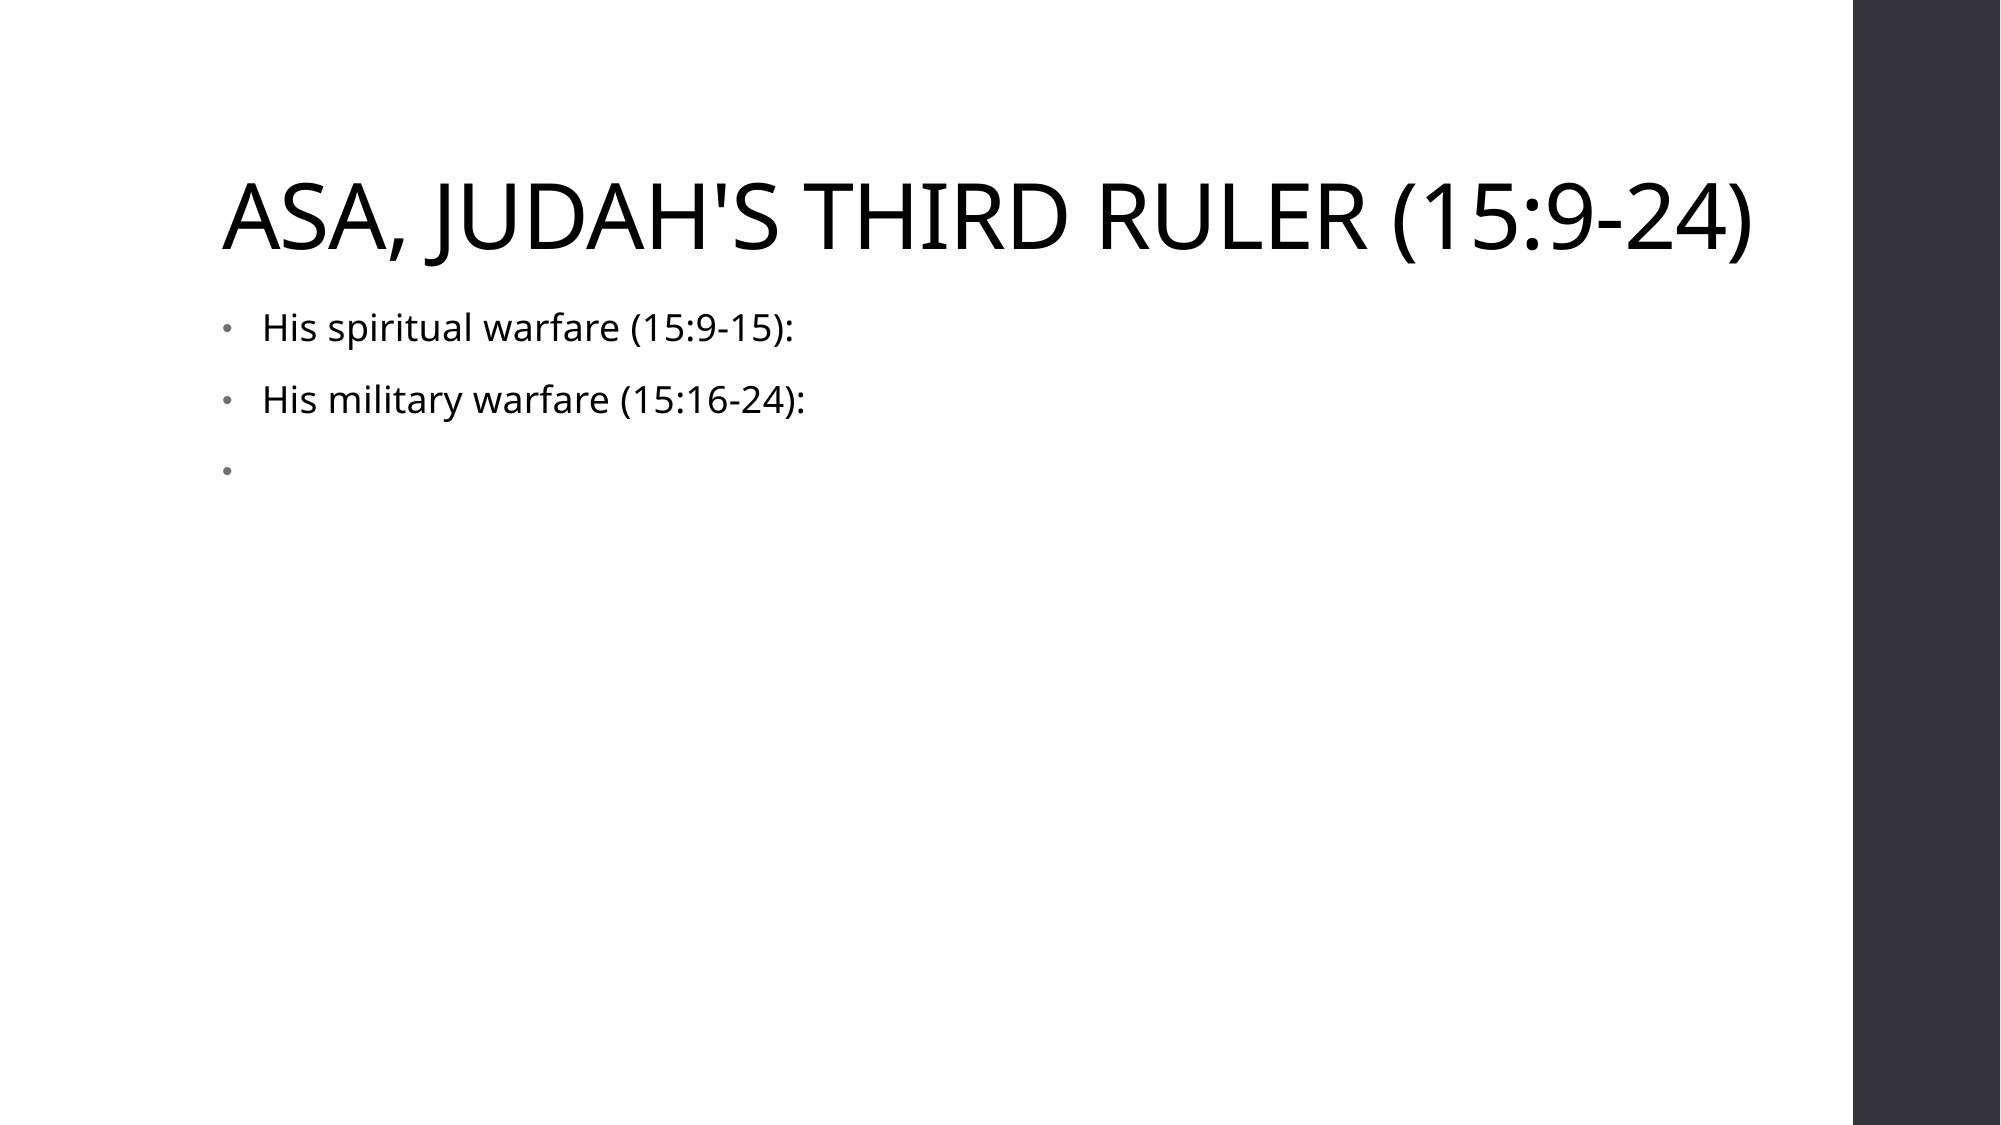

# ASA, JUDAH'S THIRD RULER (15:9-24)
 His spiritual warfare (15:9-15):
 His military warfare (15:16-24):